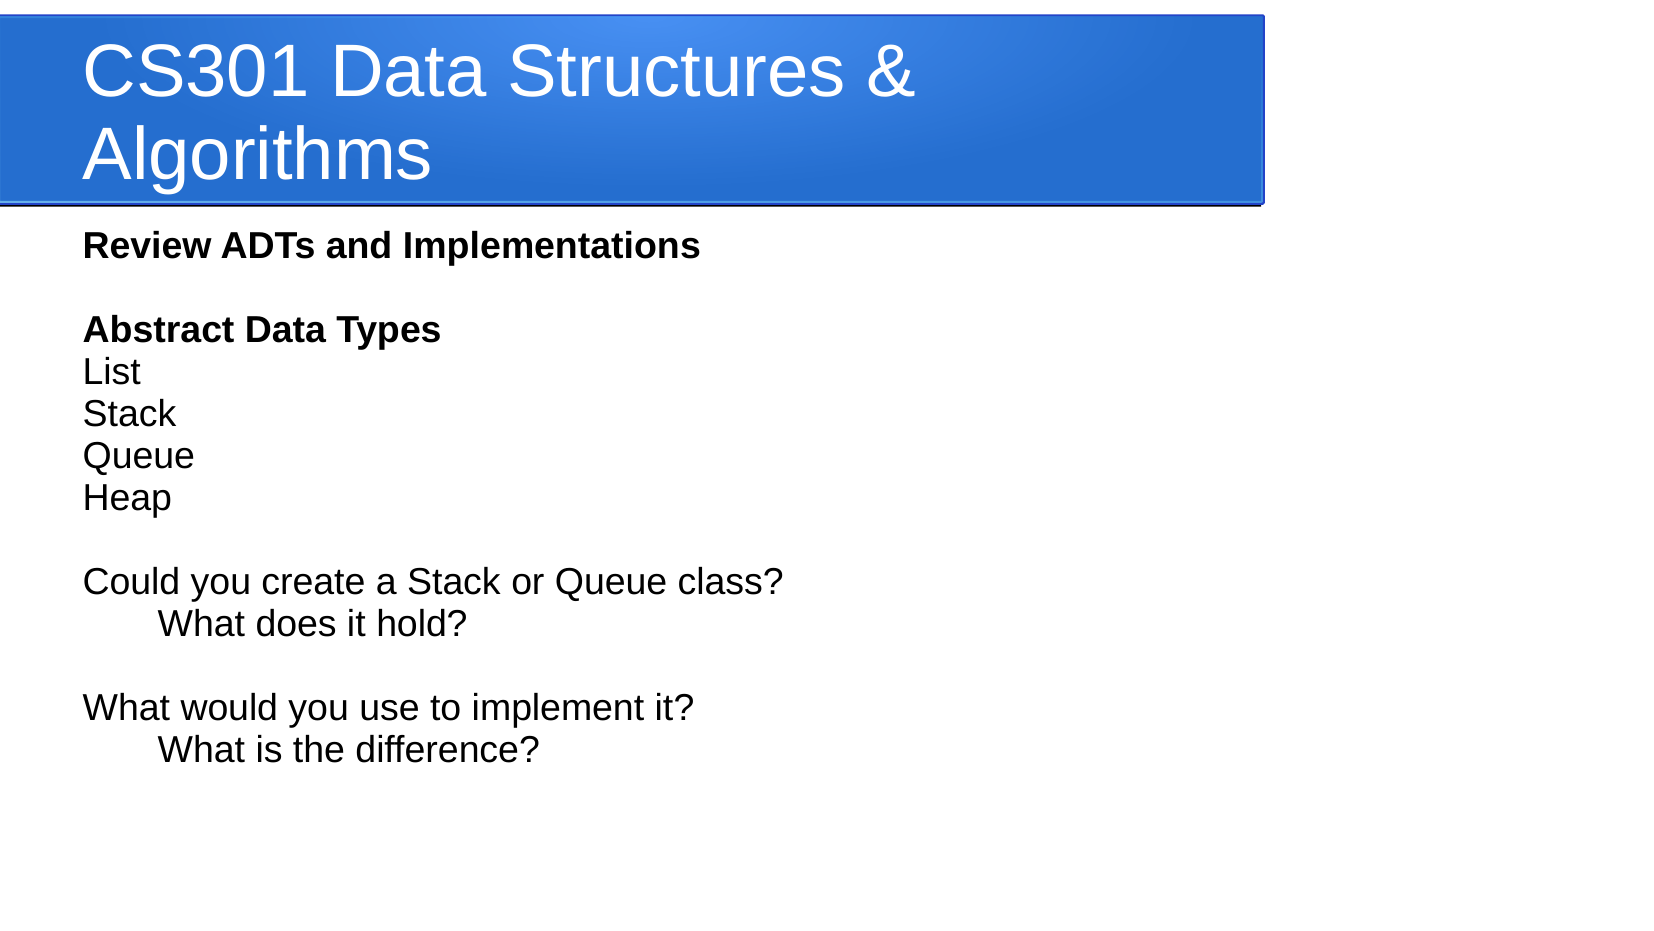

# CS301 Data Structures & Algorithms
Review ADTs and Implementations
Abstract Data Types
List
Stack
Queue
Heap
Could you create a Stack or Queue class?
	What does it hold?
What would you use to implement it?
	What is the difference?